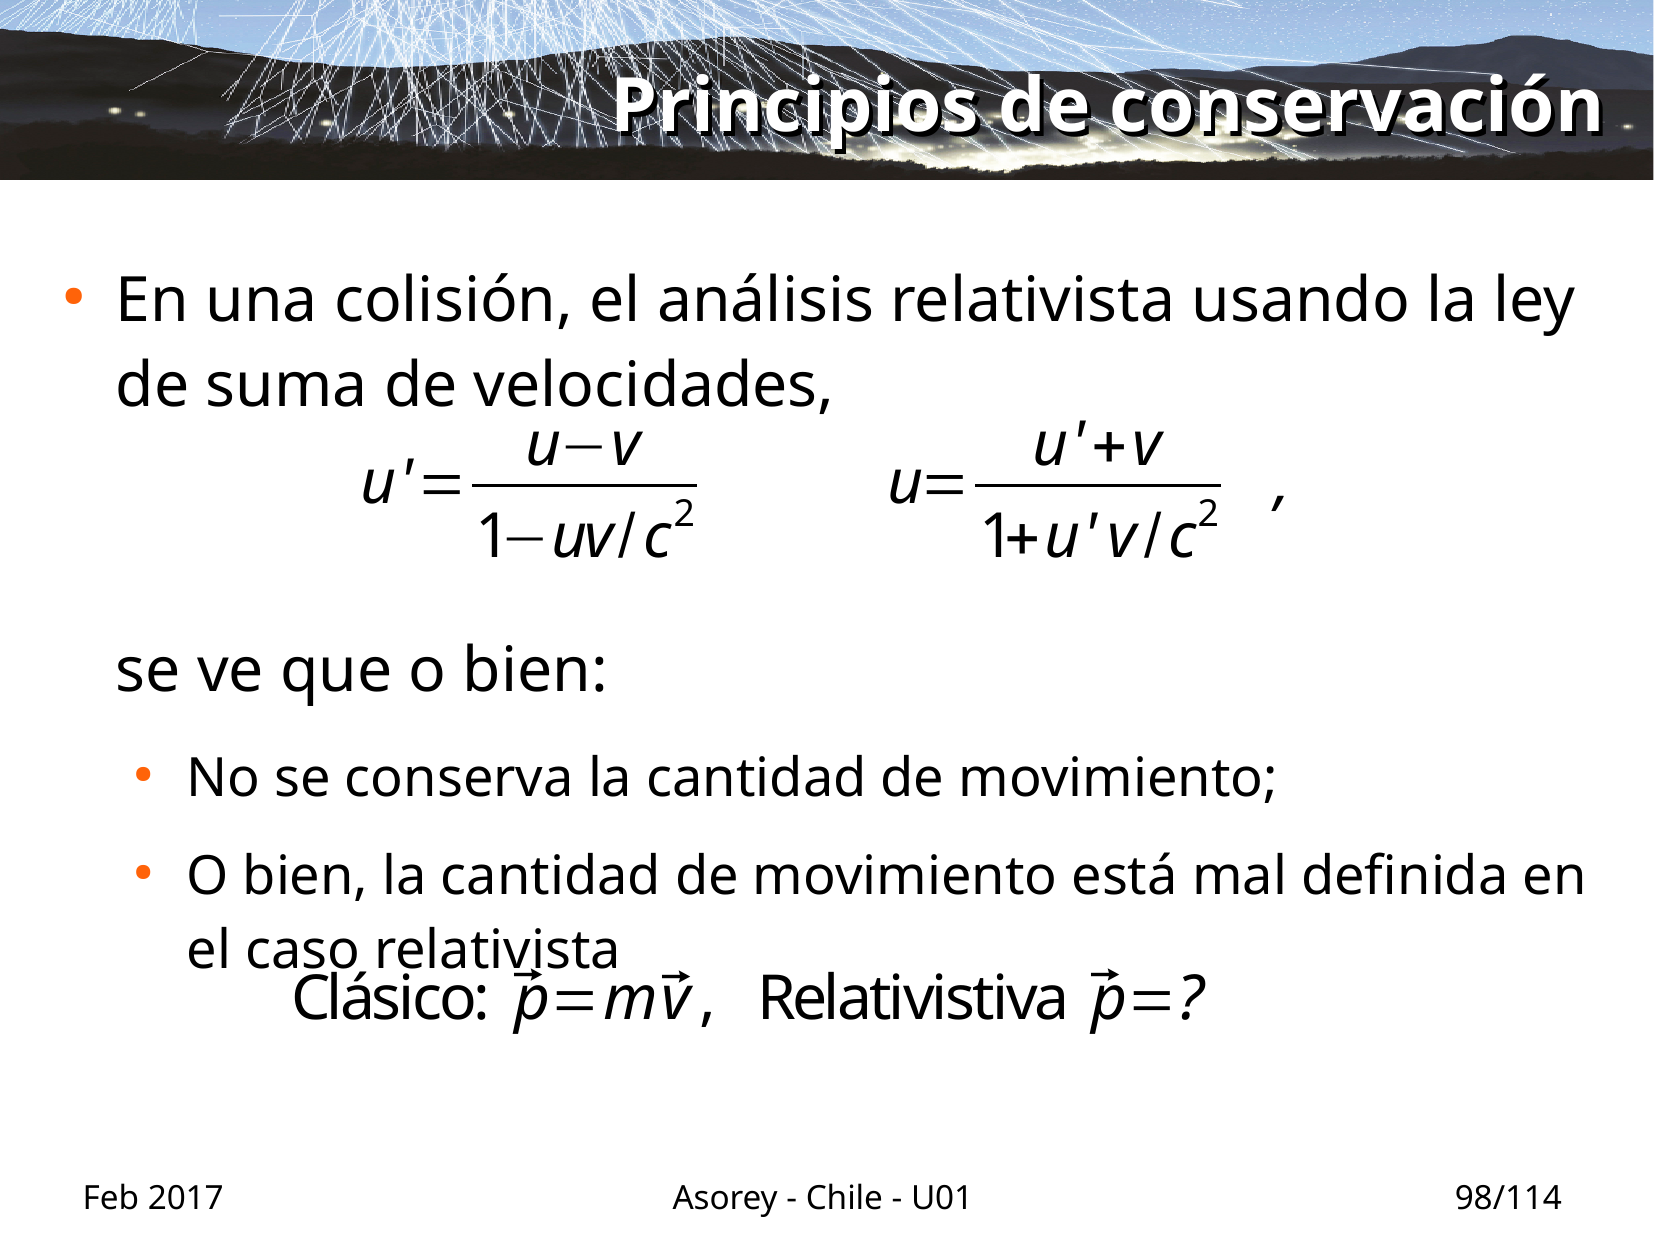

# Principios de conservación
En una colisión, el análisis relativista usando la ley de suma de velocidades,
se ve que o bien:
No se conserva la cantidad de movimiento;
O bien, la cantidad de movimiento está mal definida en el caso relativista
Feb 2017
Asorey - Chile - U01
98